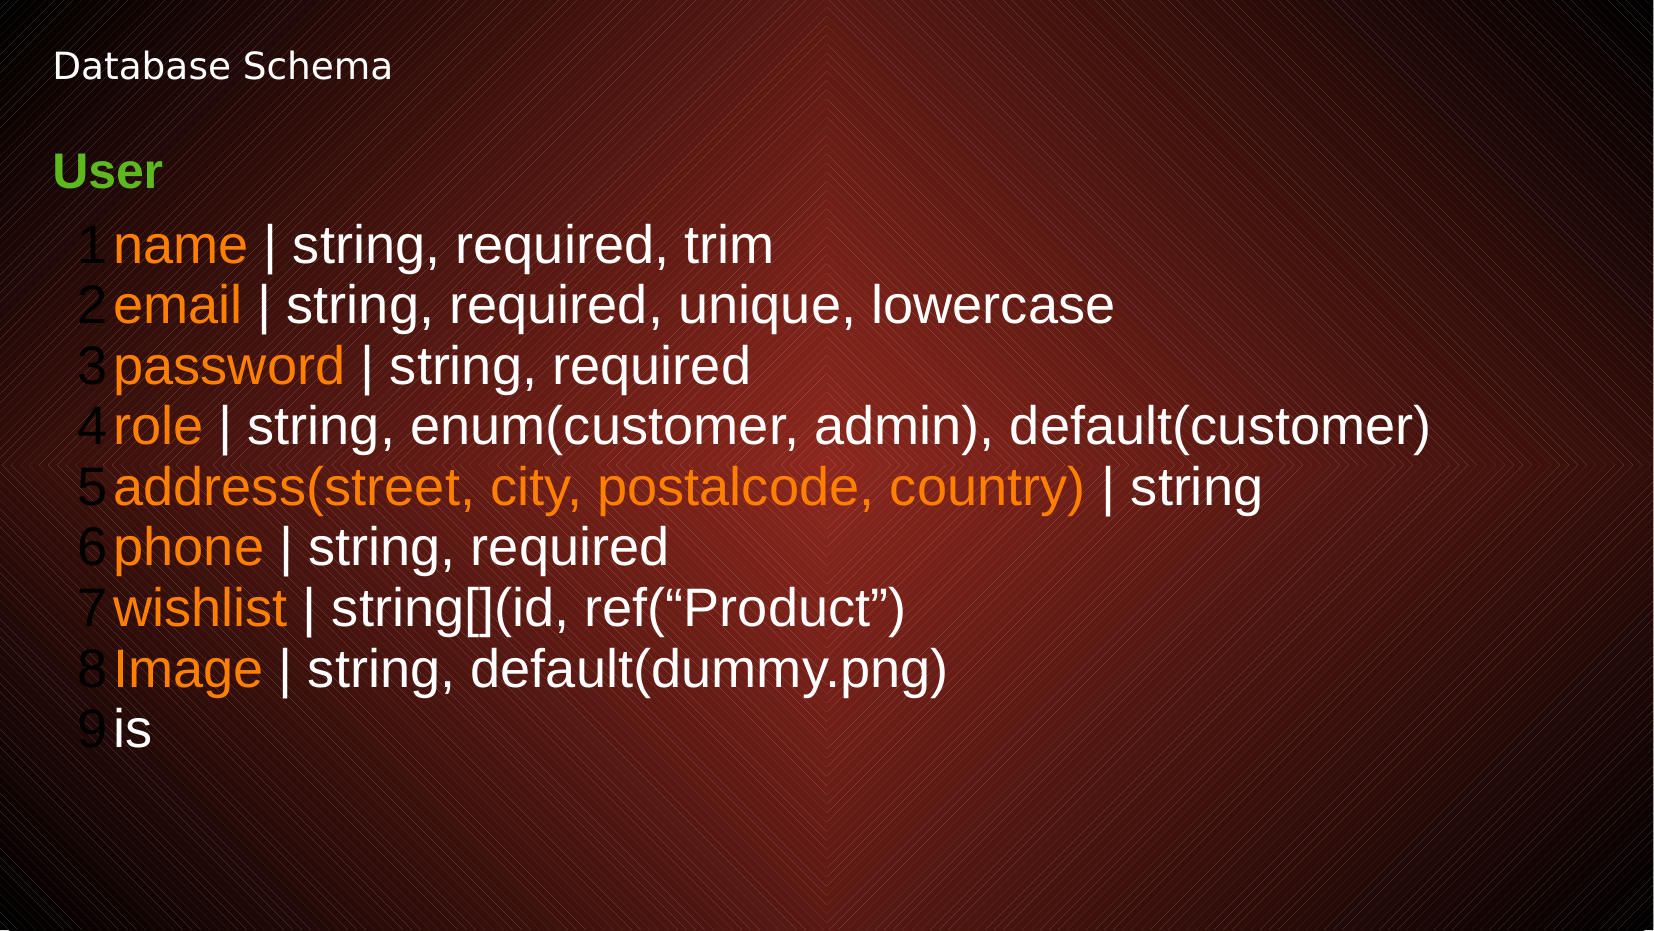

Database Schema
User
name | string, required, trim
email | string, required, unique, lowercase
password | string, required
role | string, enum(customer, admin), default(customer)
address(street, city, postalcode, country) | string
phone | string, required
wishlist | string[](id, ref(“Product”)
Image | string, default(dummy.png)
is